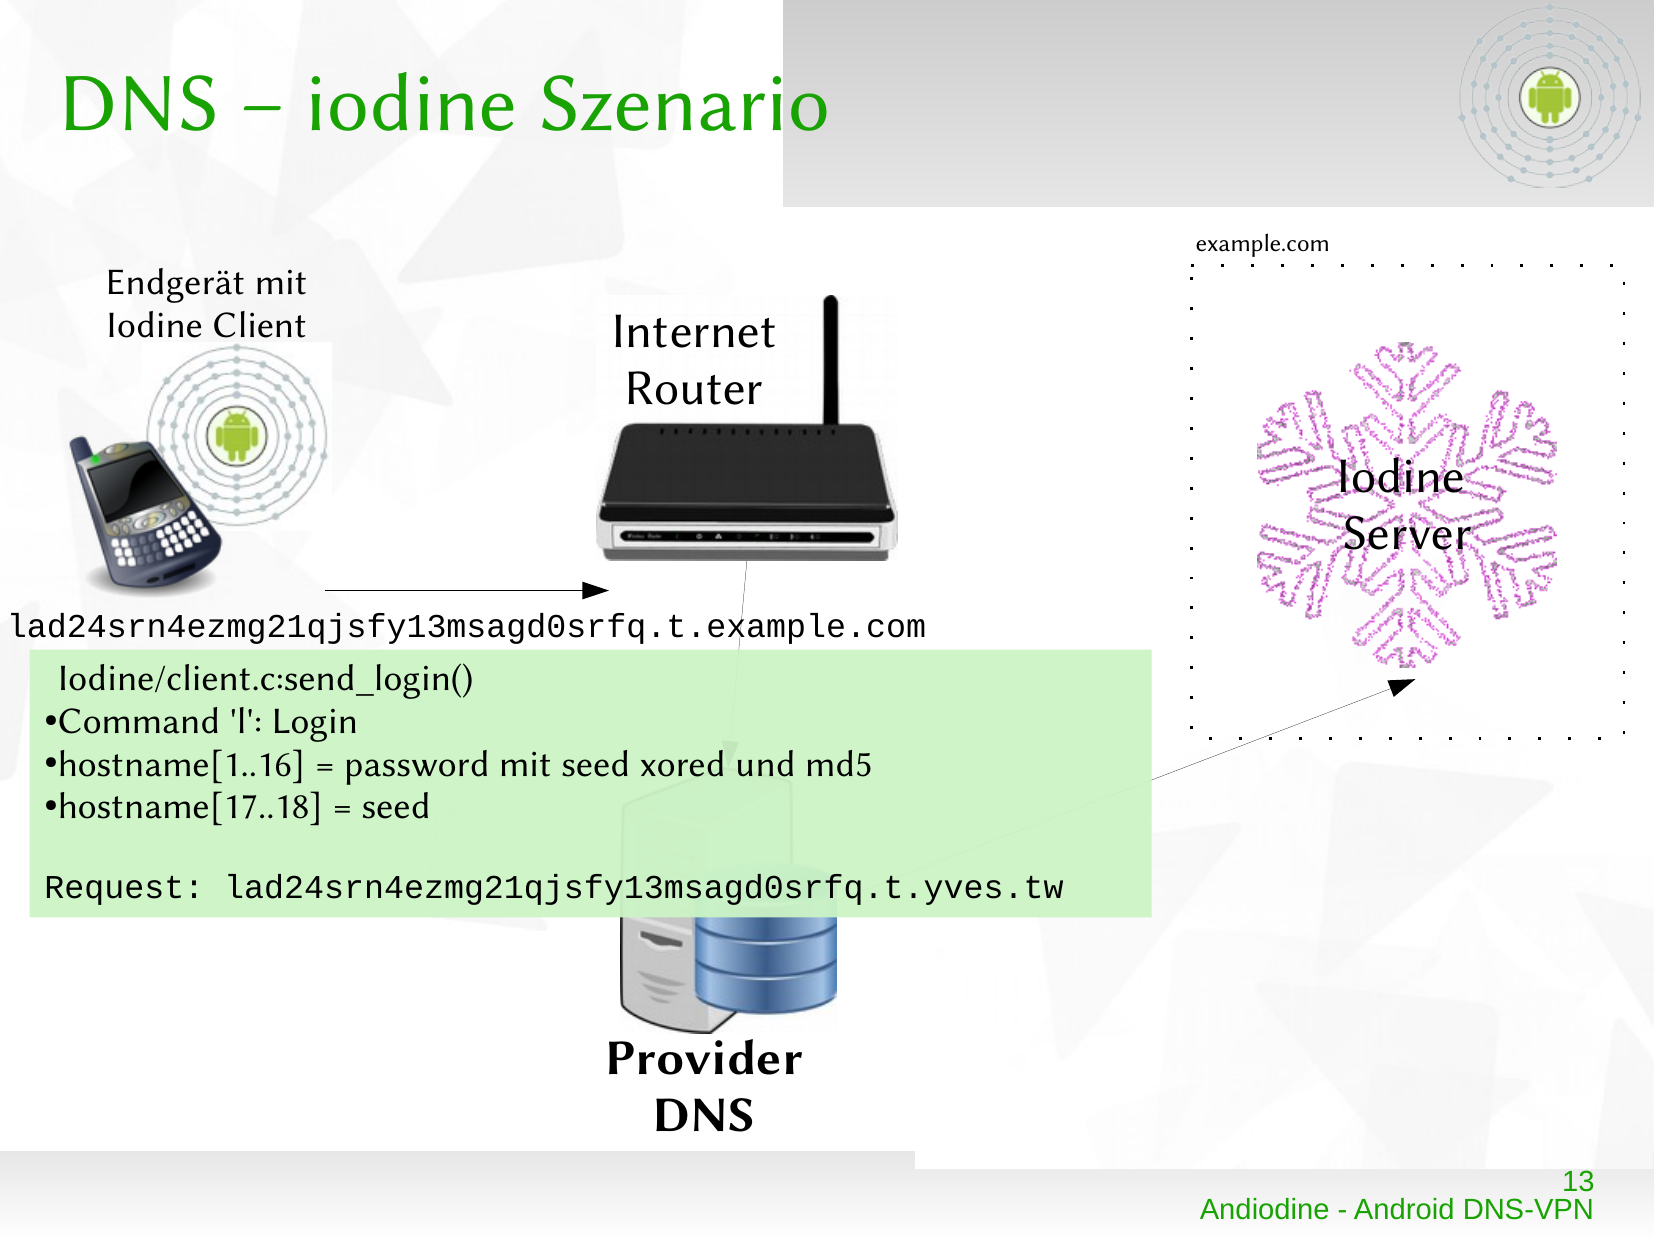

# DNS – iodine Szenario
example.com
Endgerät mit
Iodine Client
Internet
Router
Iodine
Server
Iodine/client.c:send_login()
Command 'l': Login
hostname[1..16] = password mit seed xored und md5
hostname[17..18] = seed
Request: lad24srn4ezmg21qjsfy13msagd0srfq.t.yves.tw
Provider
DNS
13
Andiodine - Android DNS-VPN